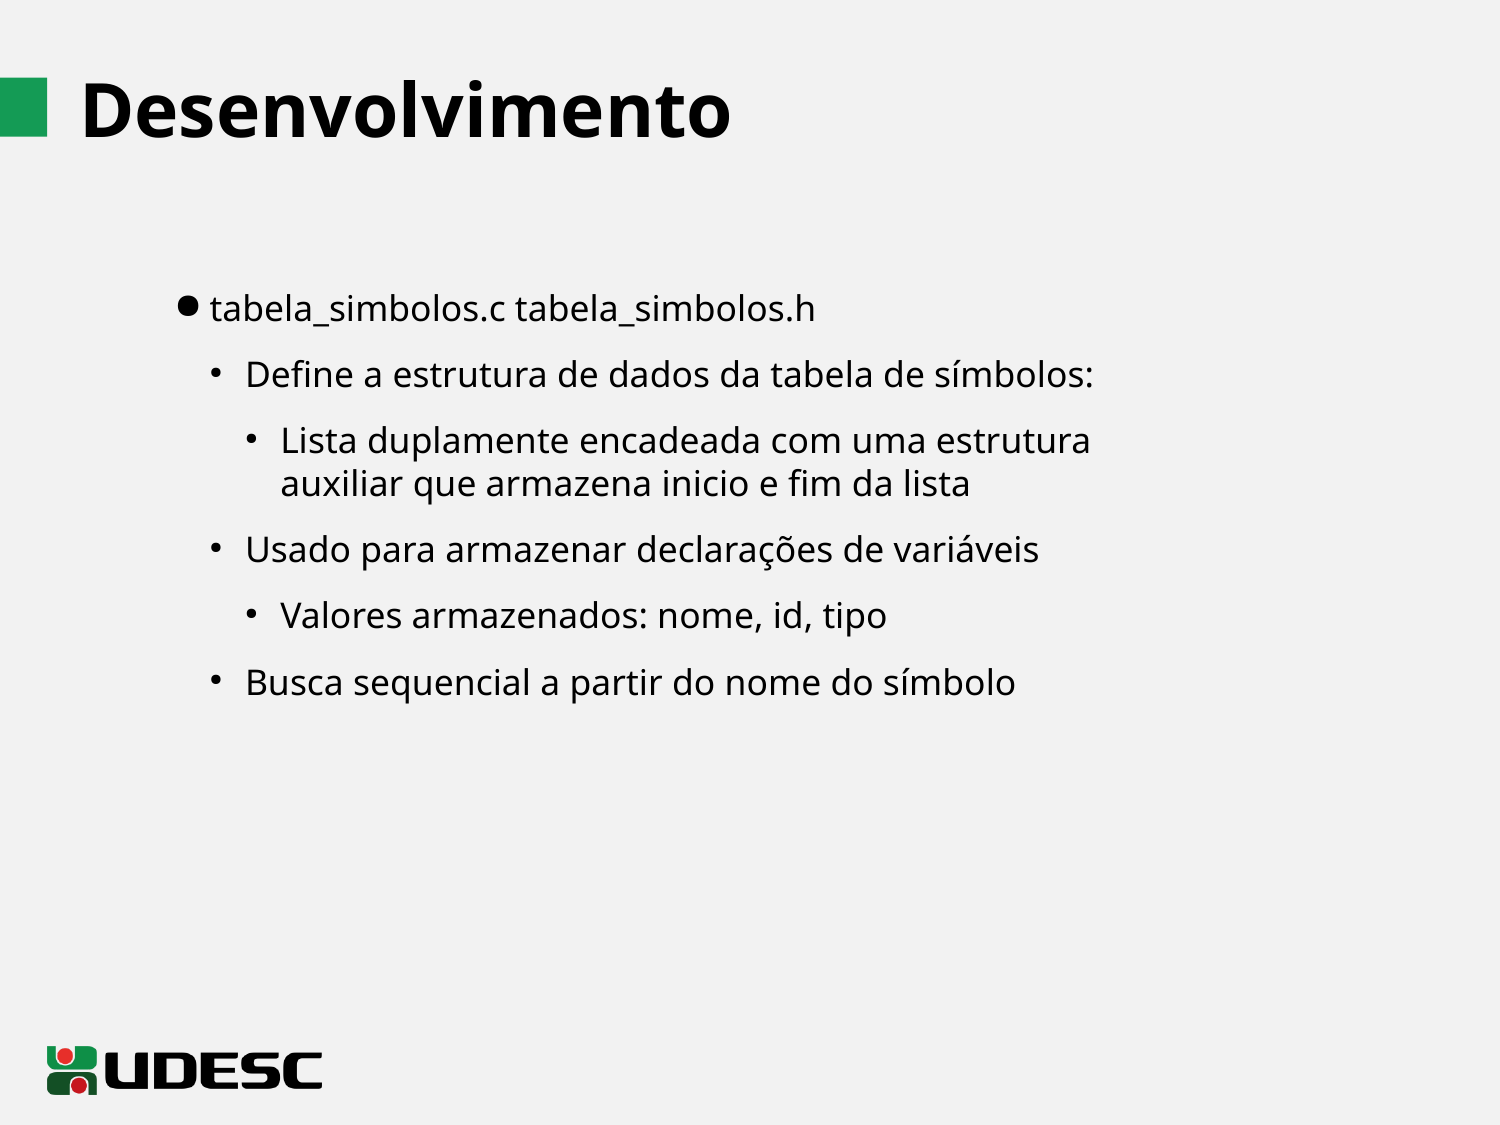

Desenvolvimento
tabela_simbolos.c tabela_simbolos.h
Define a estrutura de dados da tabela de símbolos:
Lista duplamente encadeada com uma estrutura auxiliar que armazena inicio e fim da lista
Usado para armazenar declarações de variáveis
Valores armazenados: nome, id, tipo
Busca sequencial a partir do nome do símbolo